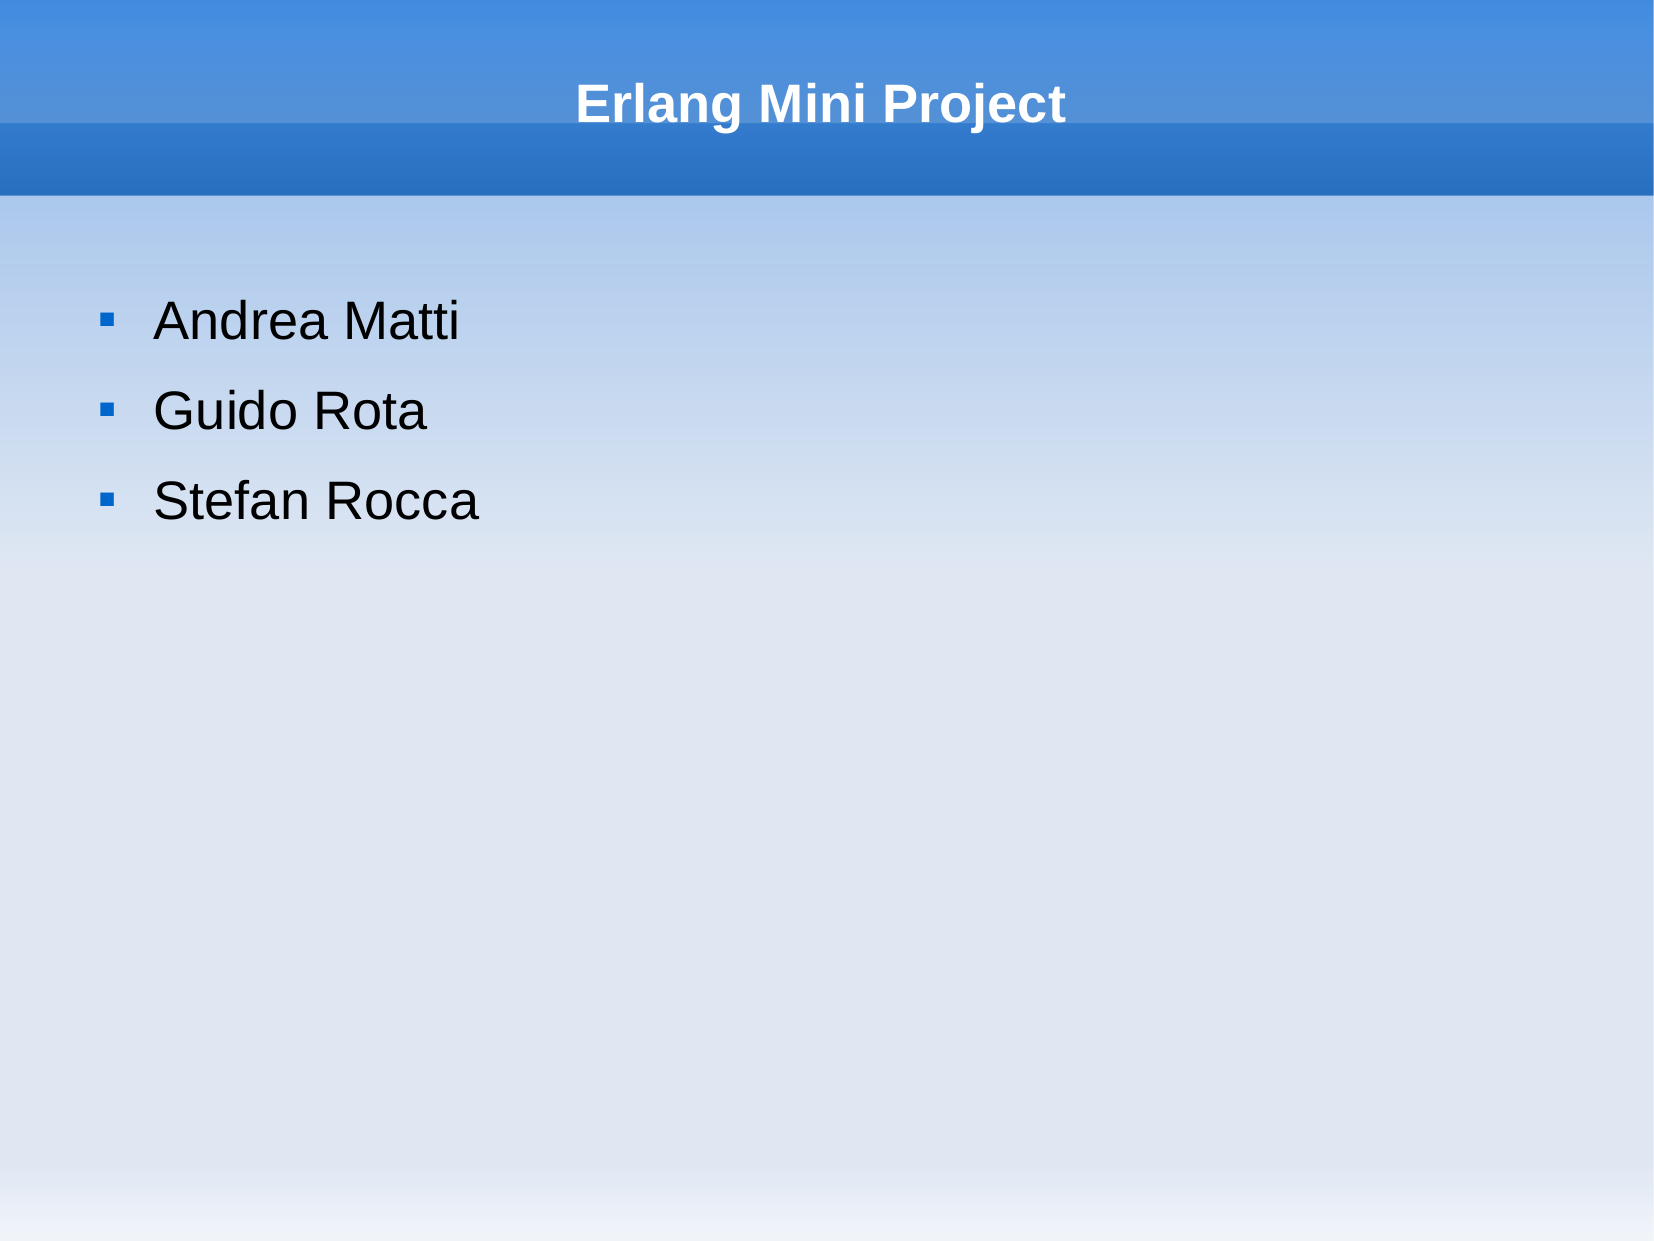

# Erlang Mini Project
Andrea Matti
Guido Rota
Stefan Rocca